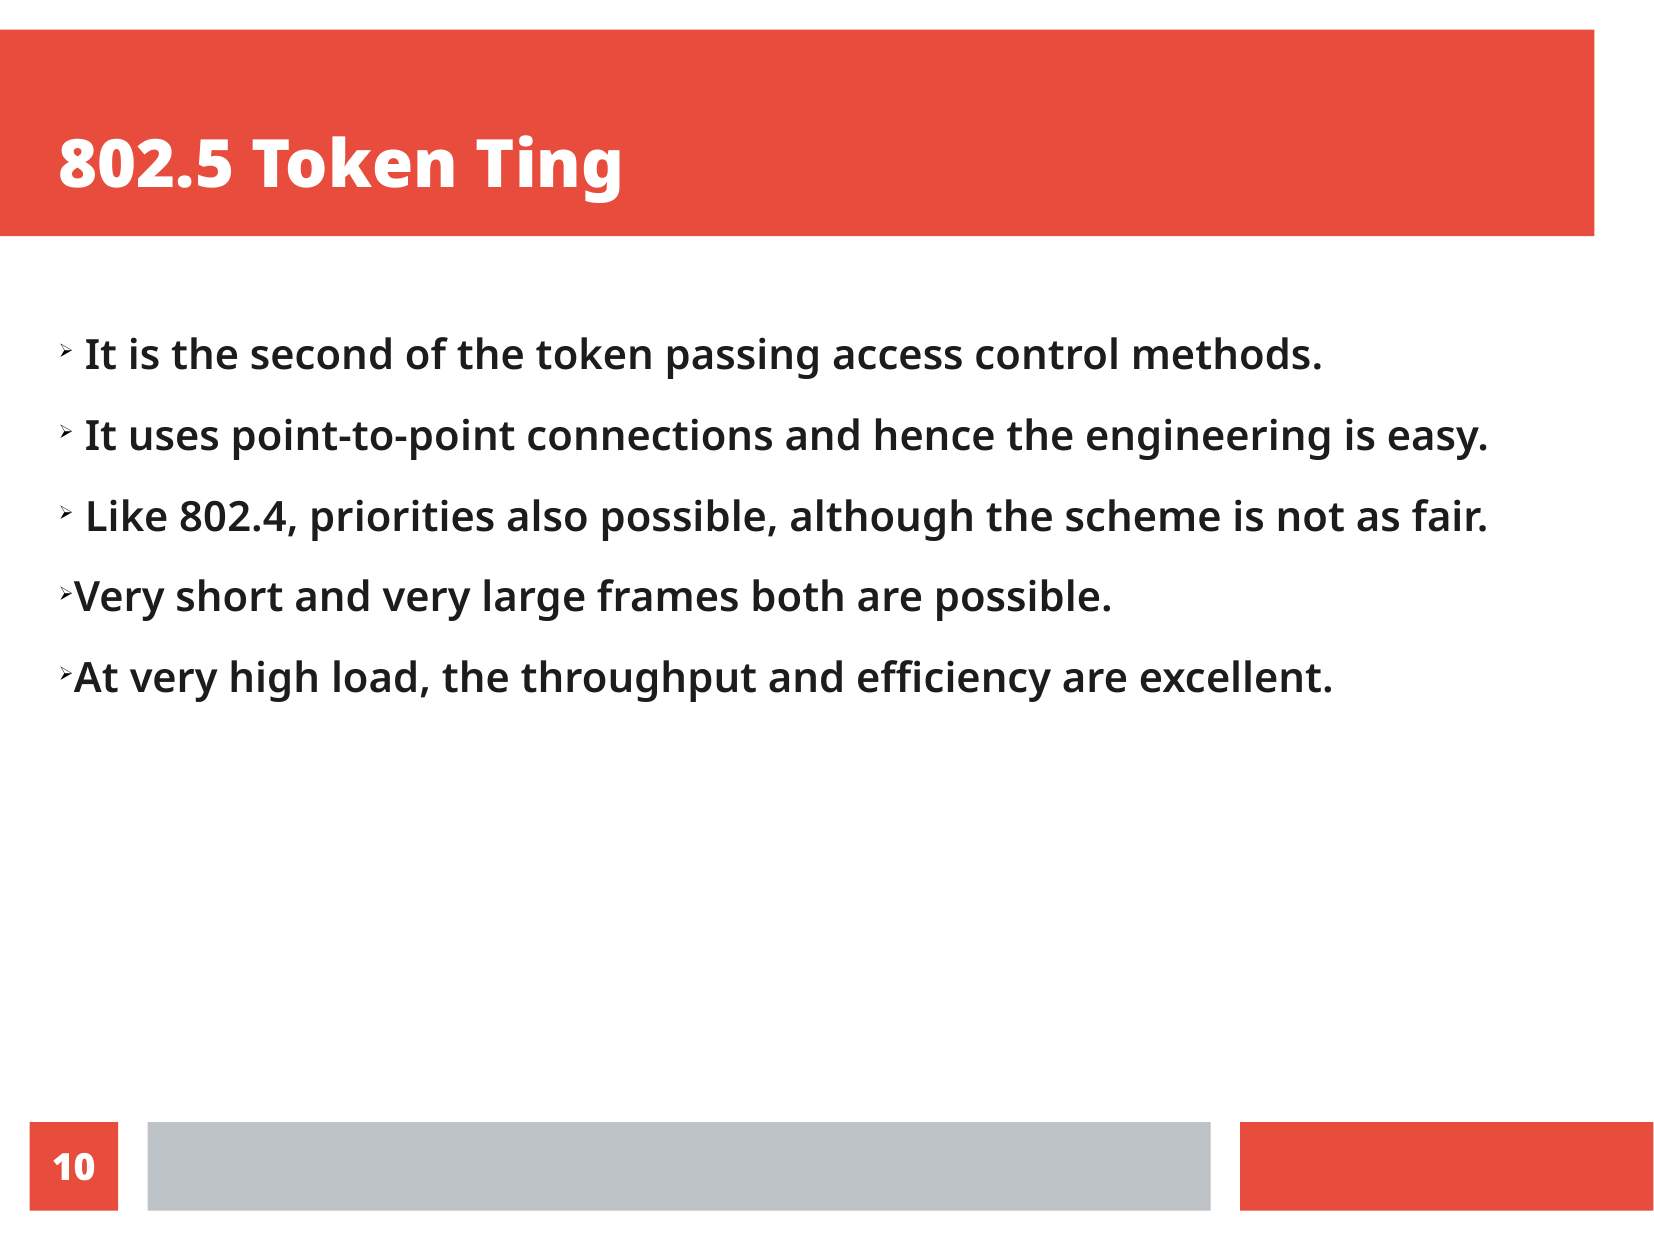

# 802.5 Token Ting
 It is the second of the token passing access control methods.
 It uses point-to-point connections and hence the engineering is easy.
 Like 802.4, priorities also possible, although the scheme is not as fair.
Very short and very large frames both are possible.
At very high load, the throughput and efficiency are excellent.
10